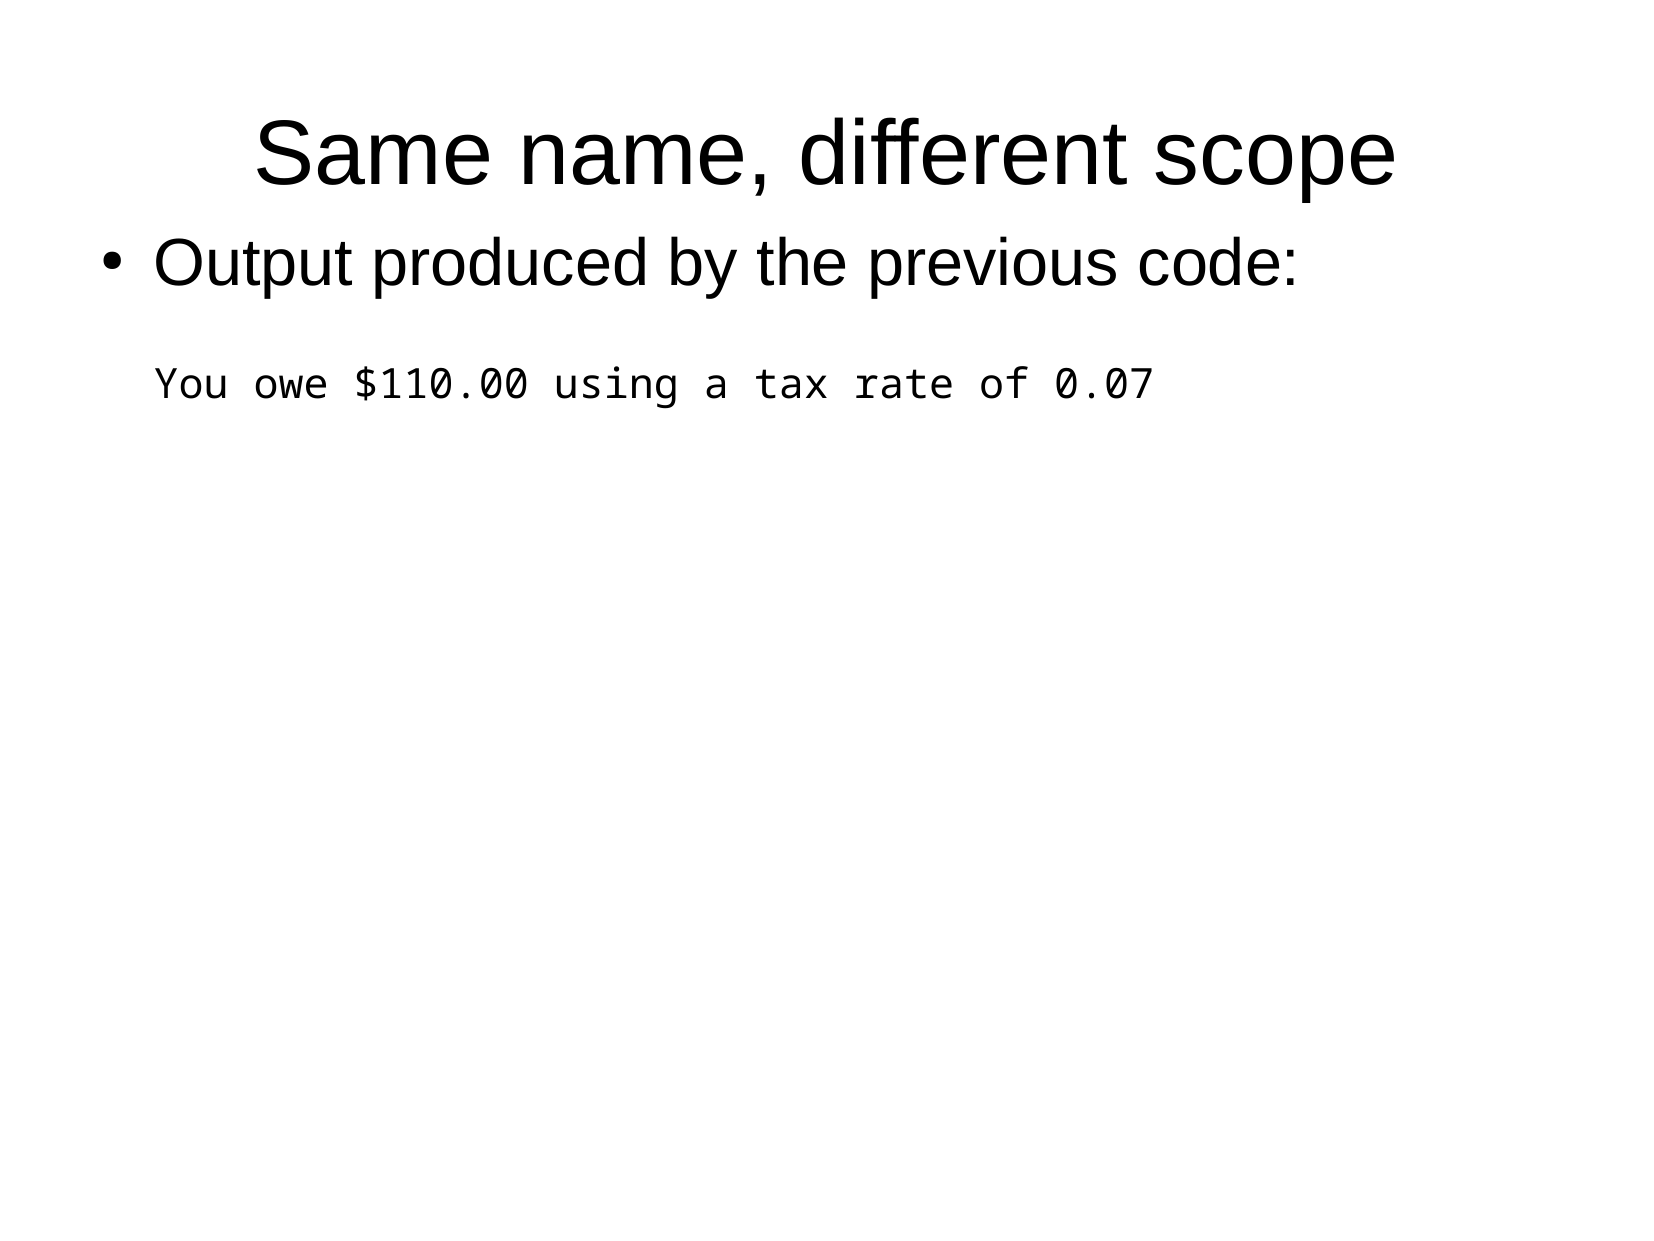

# Same name, different scope
Output produced by the previous code:
You owe $110.00 using a tax rate of 0.07